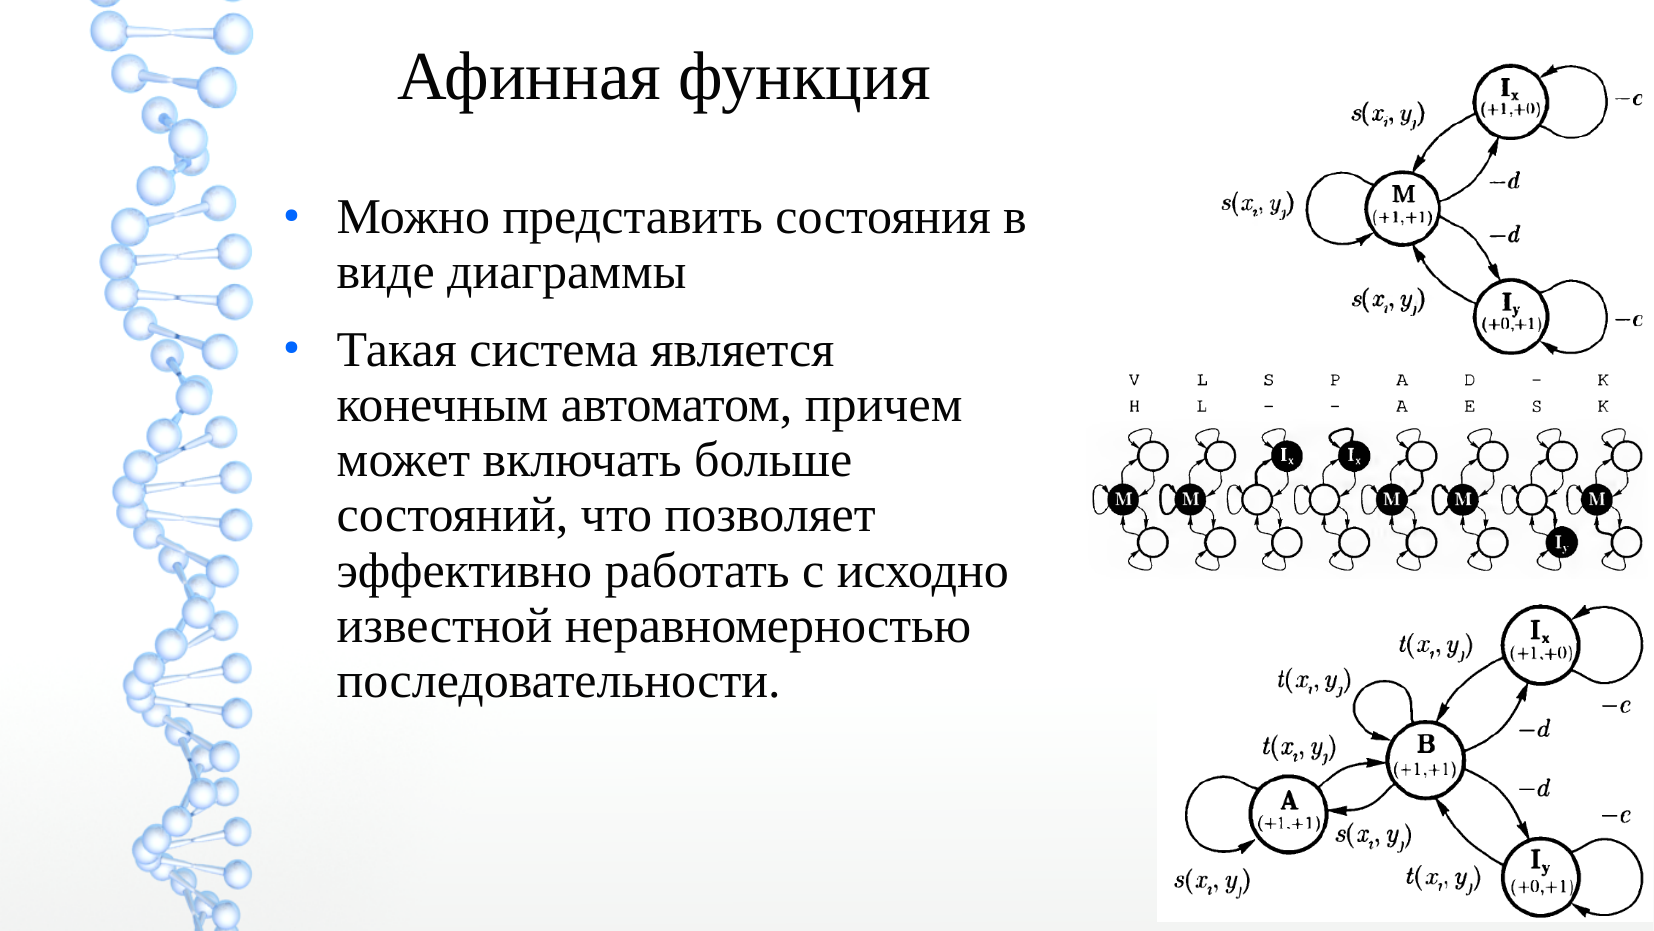

# Афинная функция
Можно представить состояния в виде диаграммы
Такая система является конечным автоматом, причем может включать больше состояний, что позволяет эффективно работать с исходно известной неравномерностью последовательности.
31